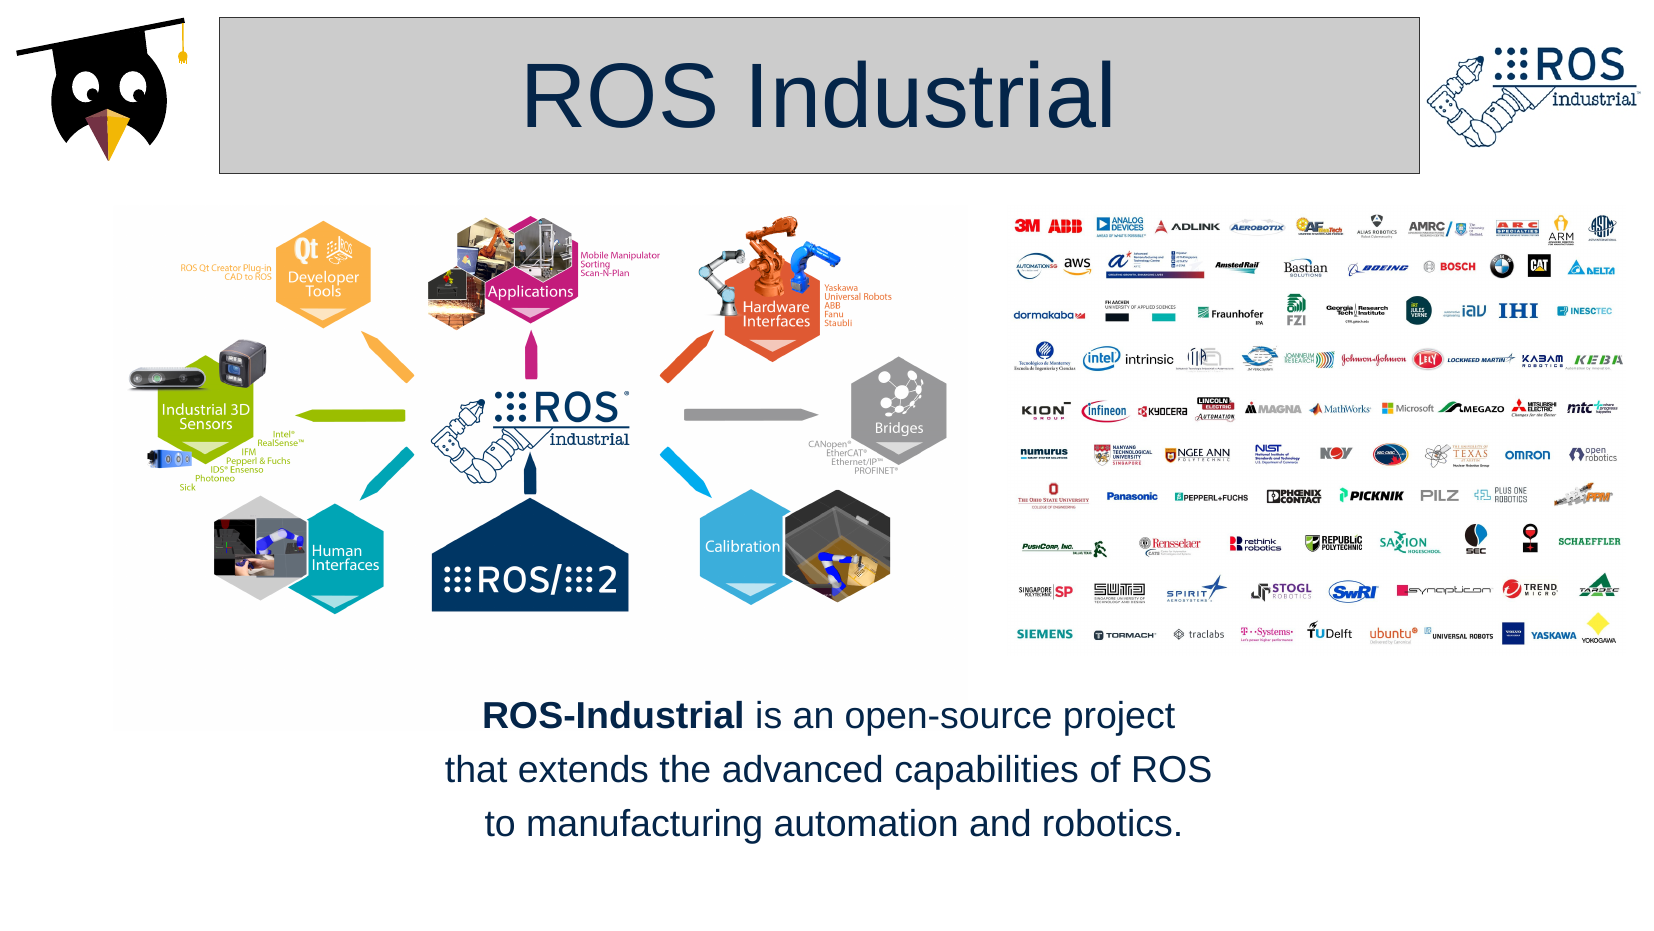

# ROS Industrial
ROS-Industrial is an open-source project
that extends the advanced capabilities of ROS
to manufacturing automation and robotics.